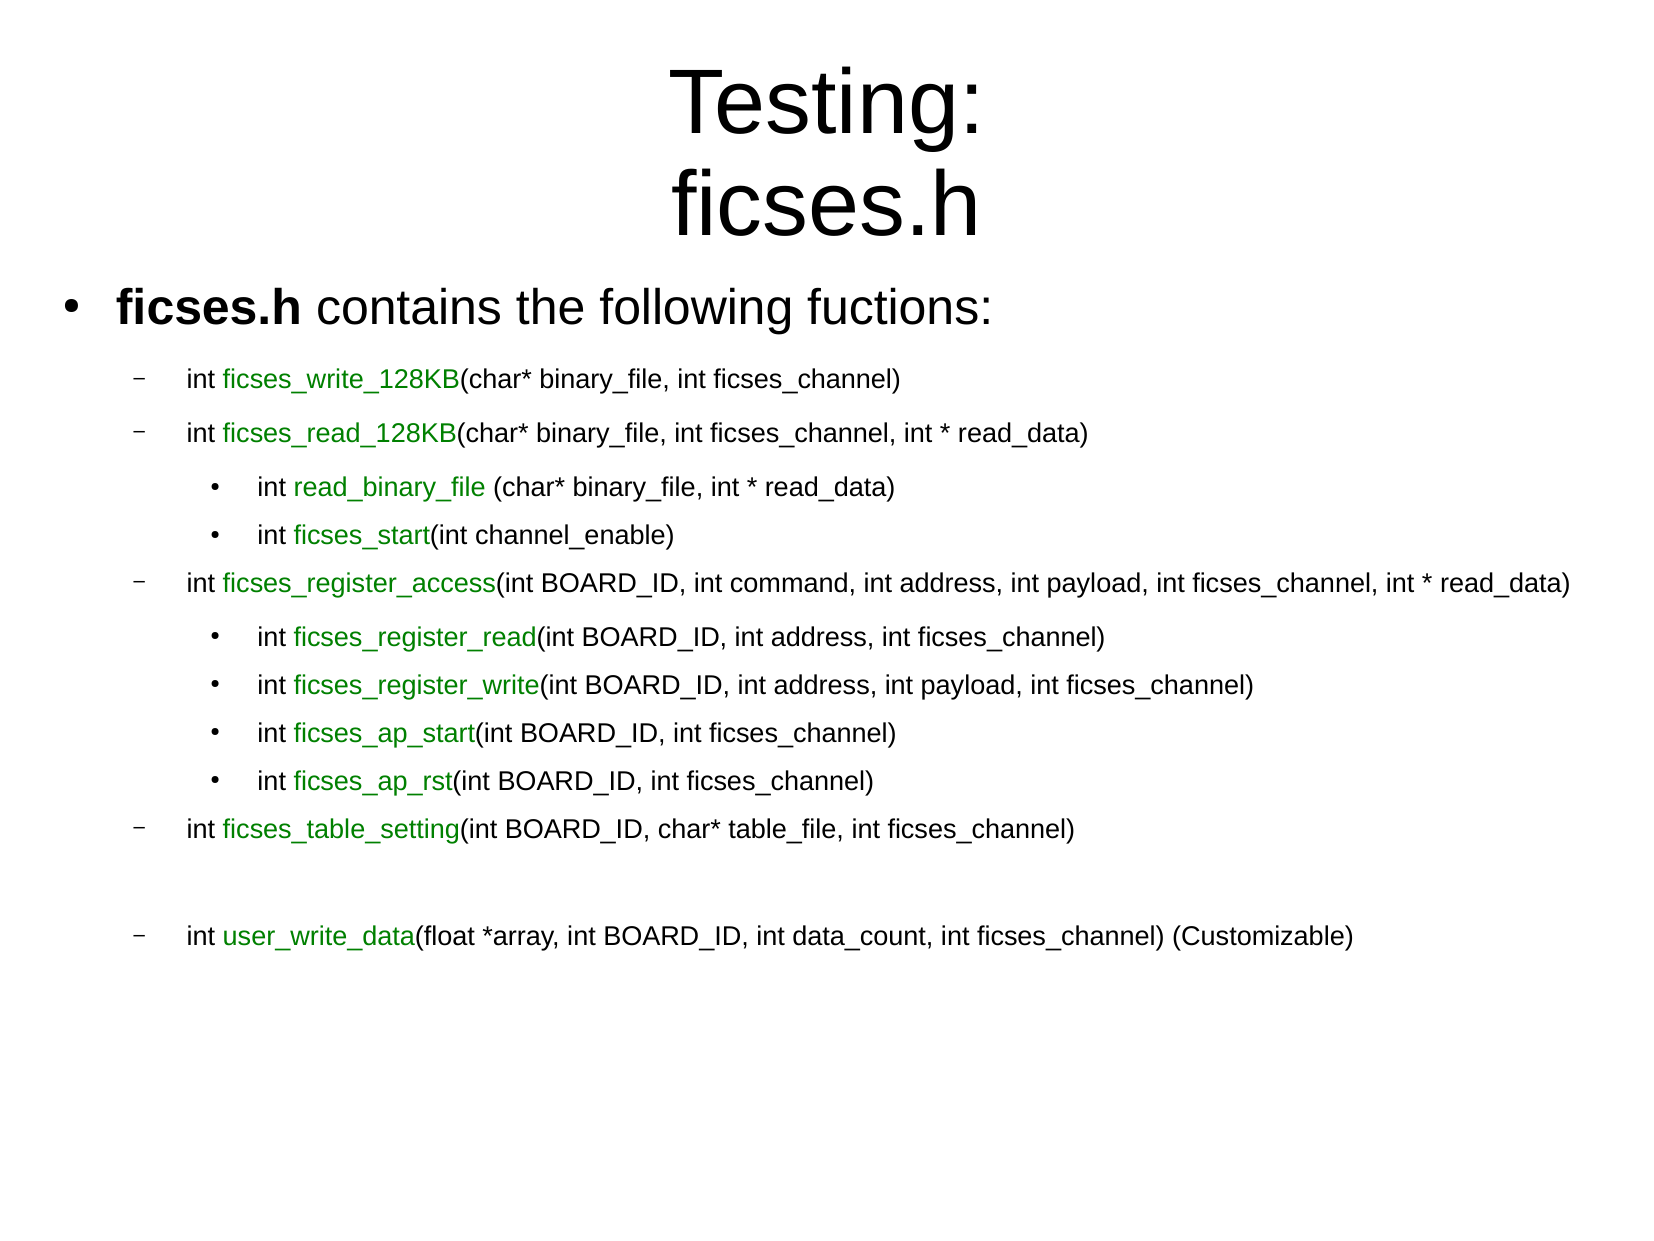

# Testing: ficses.h
ficses.h contains the following fuctions:
int ficses_write_128KB(char* binary_file, int ficses_channel)
int ficses_read_128KB(char* binary_file, int ficses_channel, int * read_data)
int read_binary_file (char* binary_file, int * read_data)
int ficses_start(int channel_enable)
int ficses_register_access(int BOARD_ID, int command, int address, int payload, int ficses_channel, int * read_data)
int ficses_register_read(int BOARD_ID, int address, int ficses_channel)
int ficses_register_write(int BOARD_ID, int address, int payload, int ficses_channel)
int ficses_ap_start(int BOARD_ID, int ficses_channel)
int ficses_ap_rst(int BOARD_ID, int ficses_channel)
int ficses_table_setting(int BOARD_ID, char* table_file, int ficses_channel)
int user_write_data(float *array, int BOARD_ID, int data_count, int ficses_channel) (Customizable)